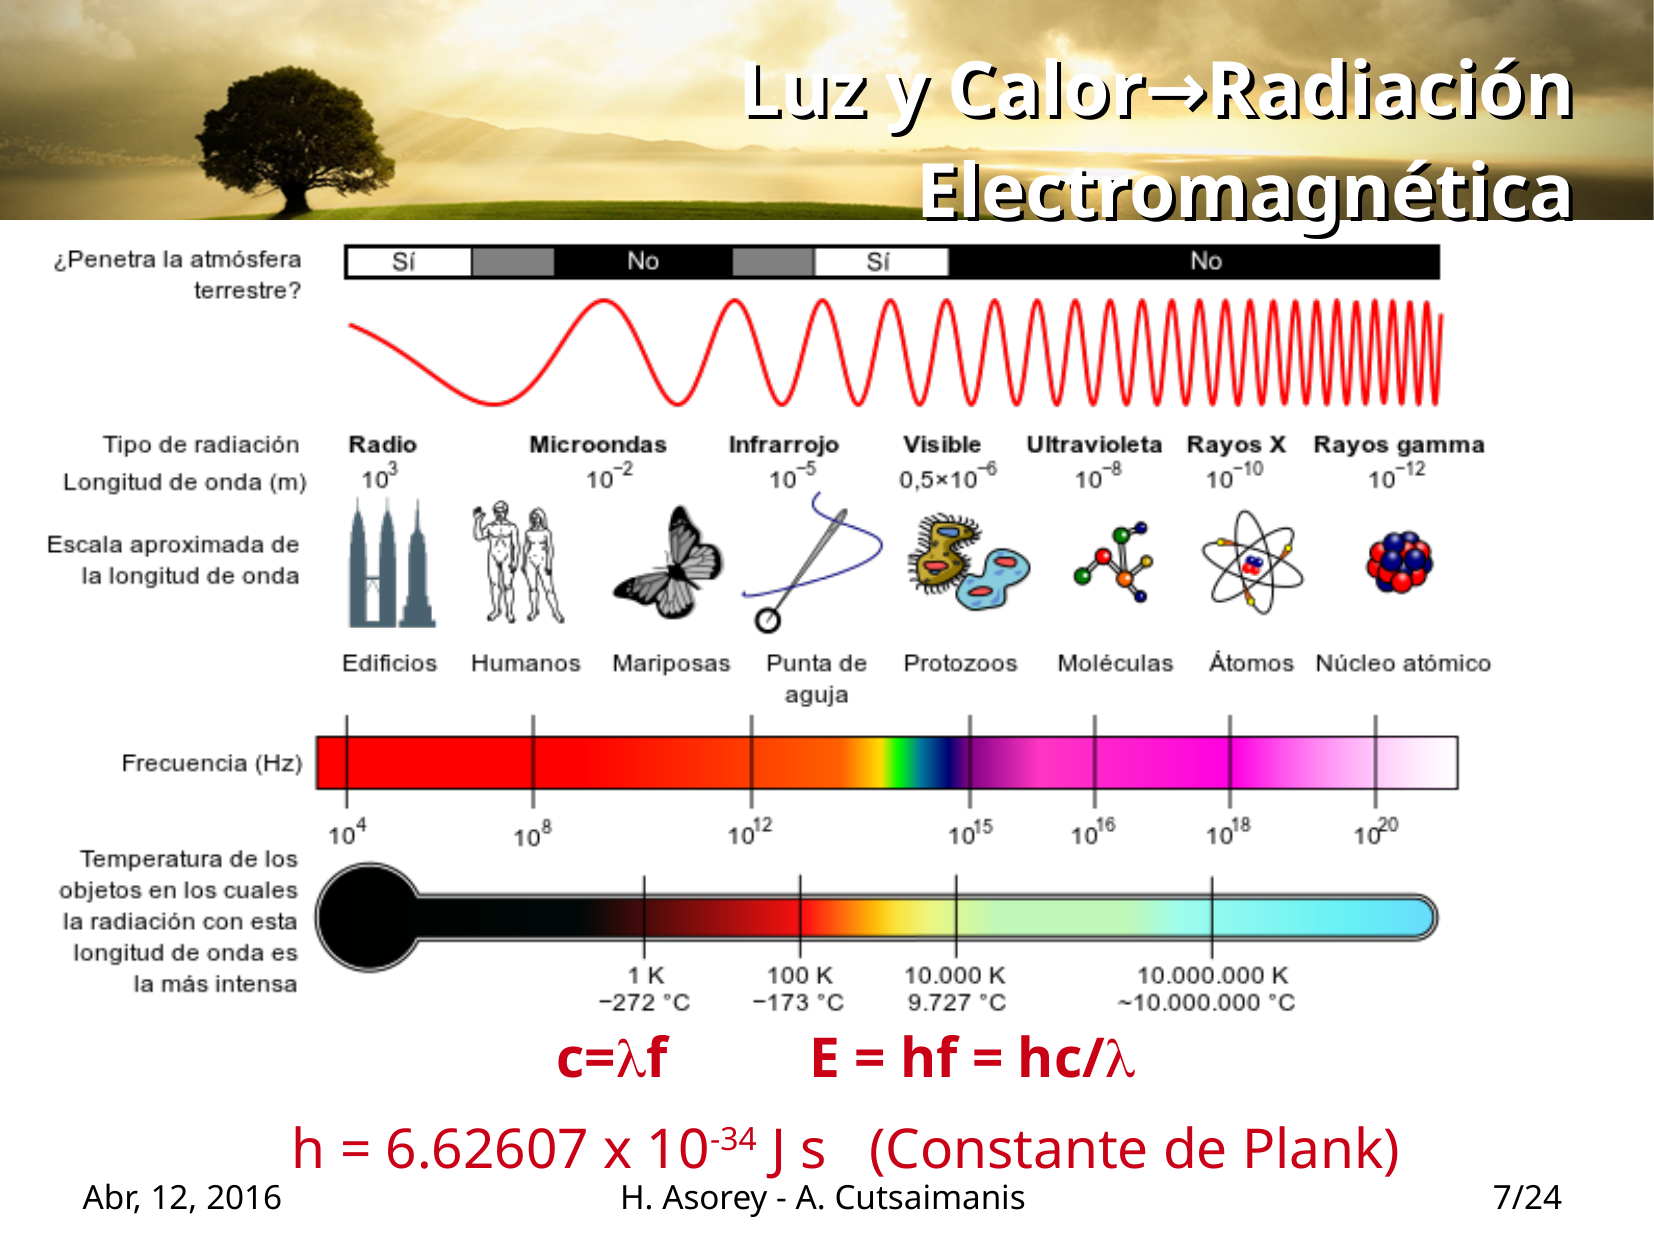

# Luz y Calor→Radiación Electromagnética
c=lf E = hf = hc/l
h = 6.62607 x 10-34 J s (Constante de Plank)
Abr, 12, 2016
H. Asorey - A. Cutsaimanis
7